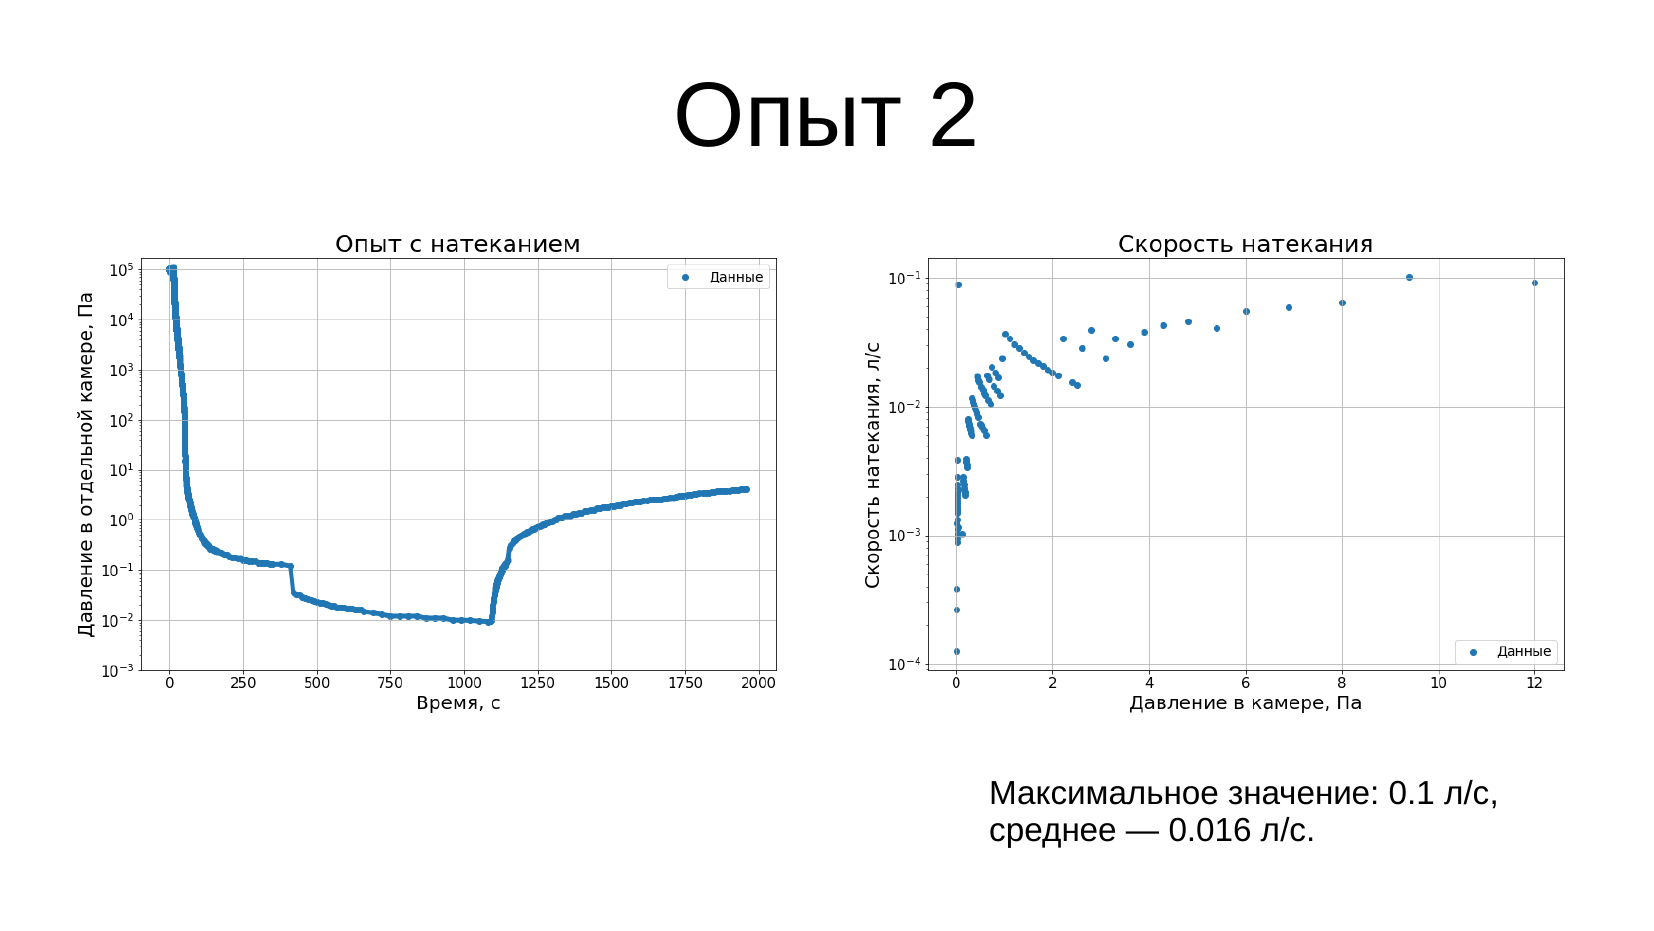

# Опыт 2
Максимальное значение: 0.1 л/с, среднее — 0.016 л/с.